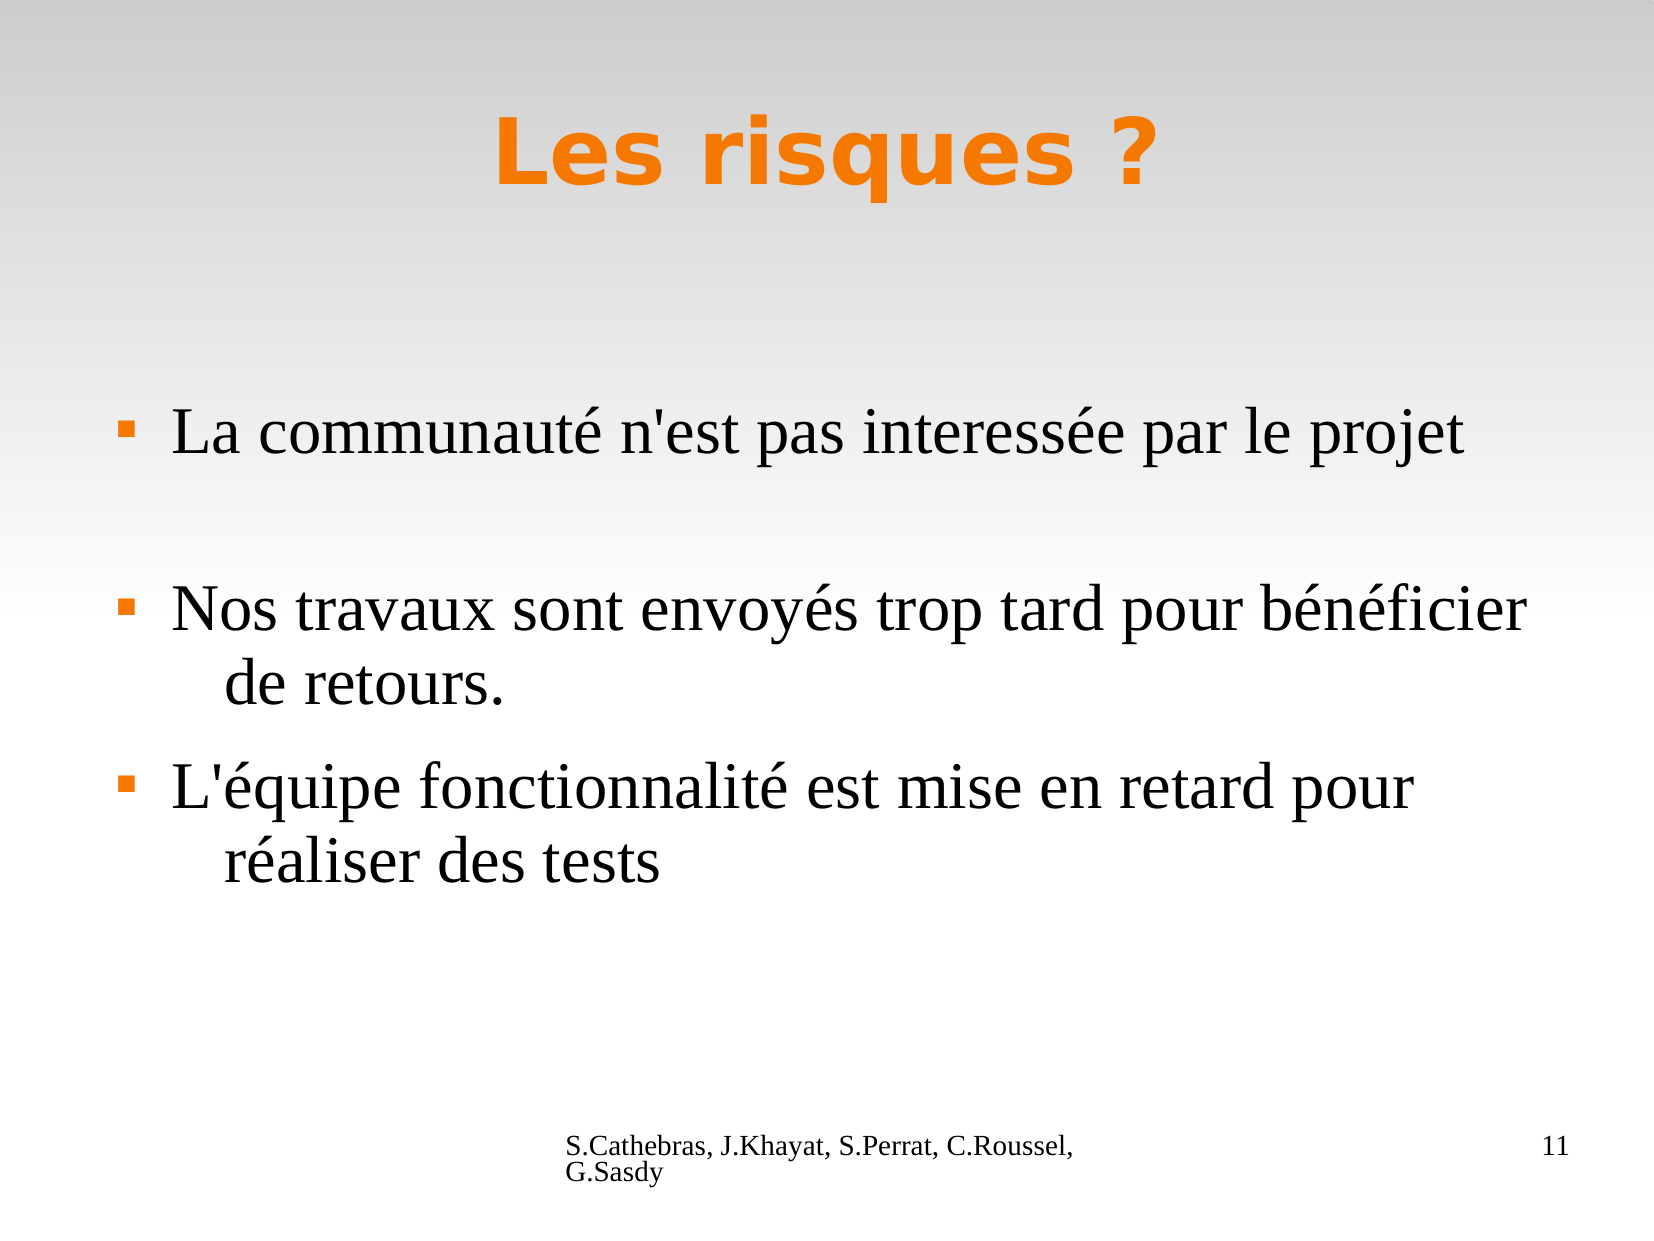

# Les risques ?
La communauté n'est pas interessée par le projet
Nos travaux sont envoyés trop tard pour bénéficier de retours.
L'équipe fonctionnalité est mise en retard pour réaliser des tests
S.Cathebras, J.Khayat, S.Perrat, C.Roussel, G.Sasdy
11